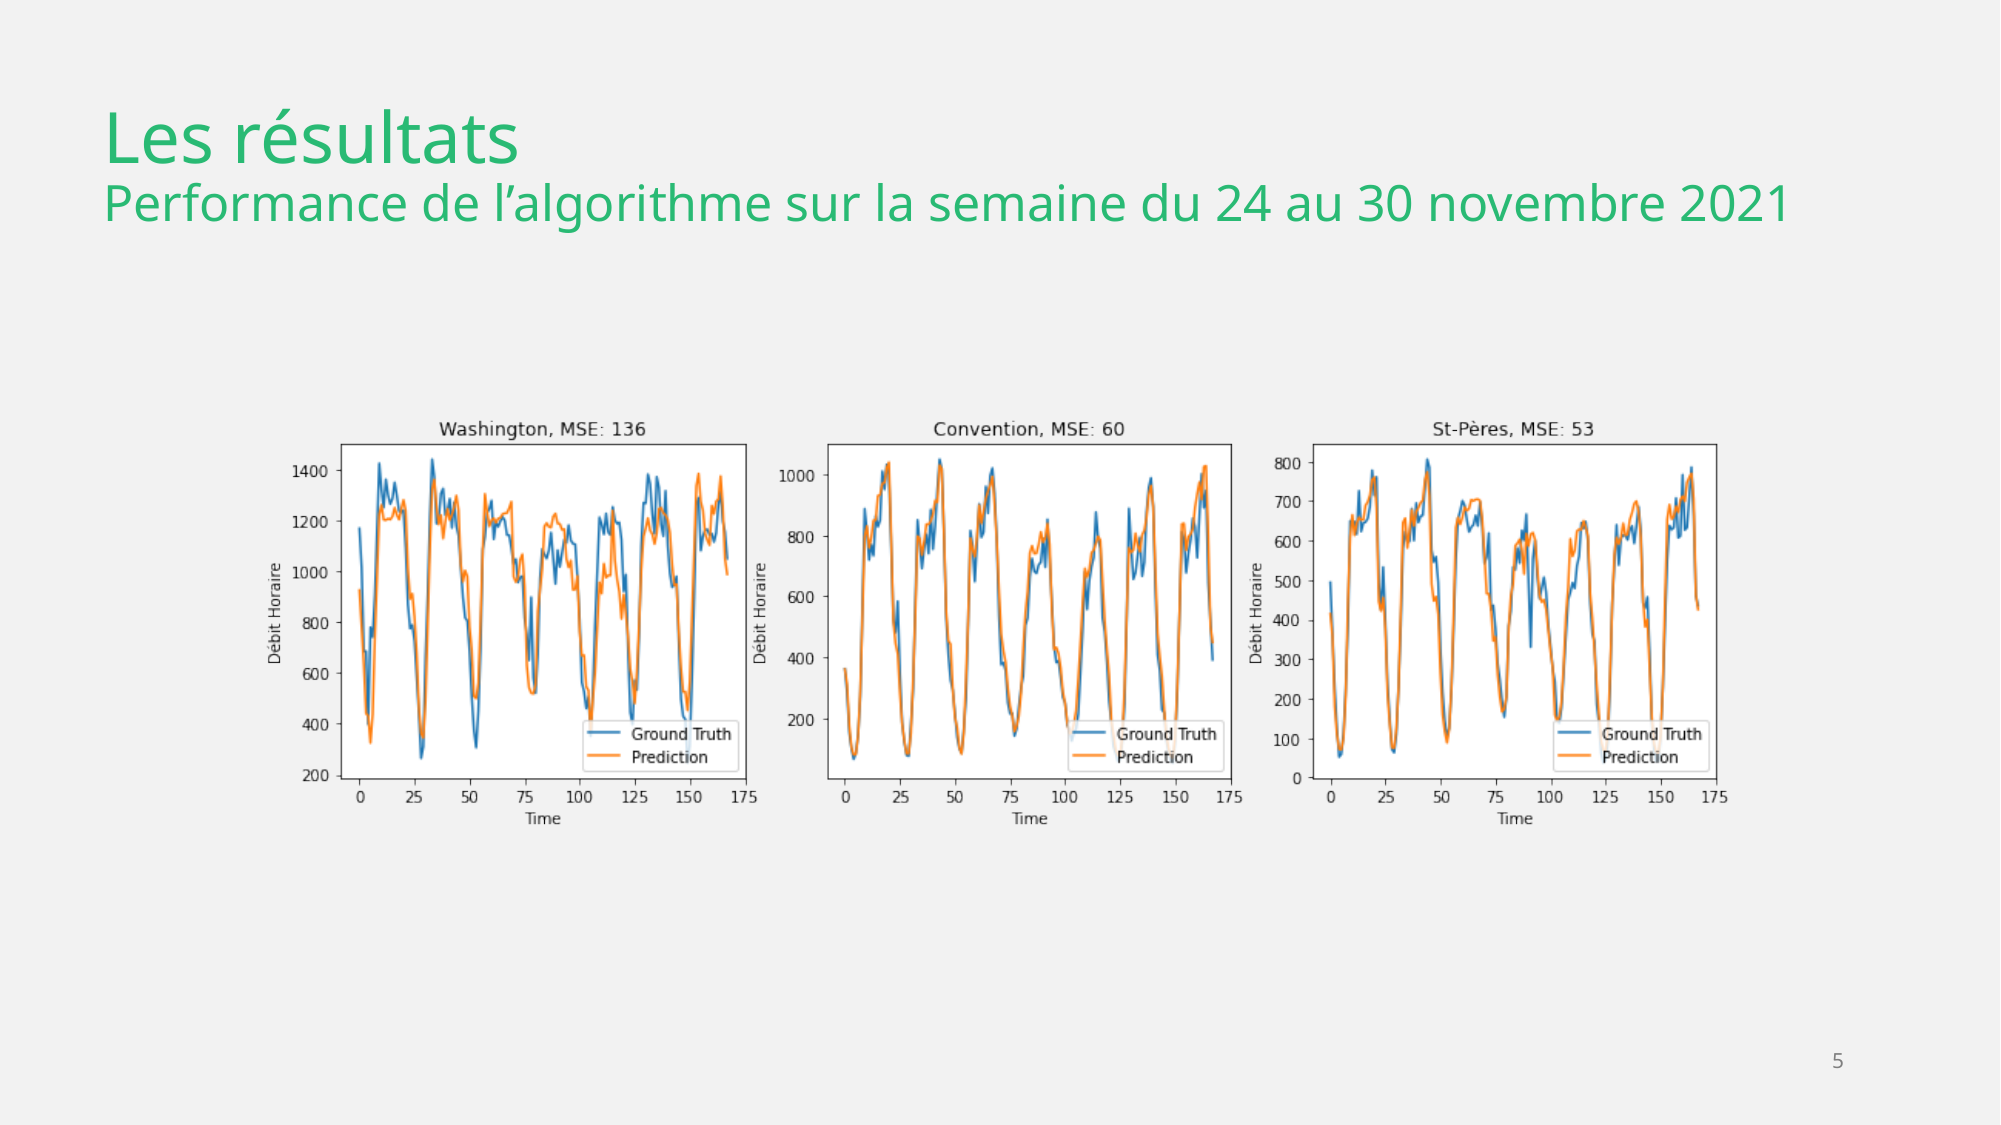

# Les résultats Performance de l’algorithme sur la semaine du 24 au 30 novembre 2021